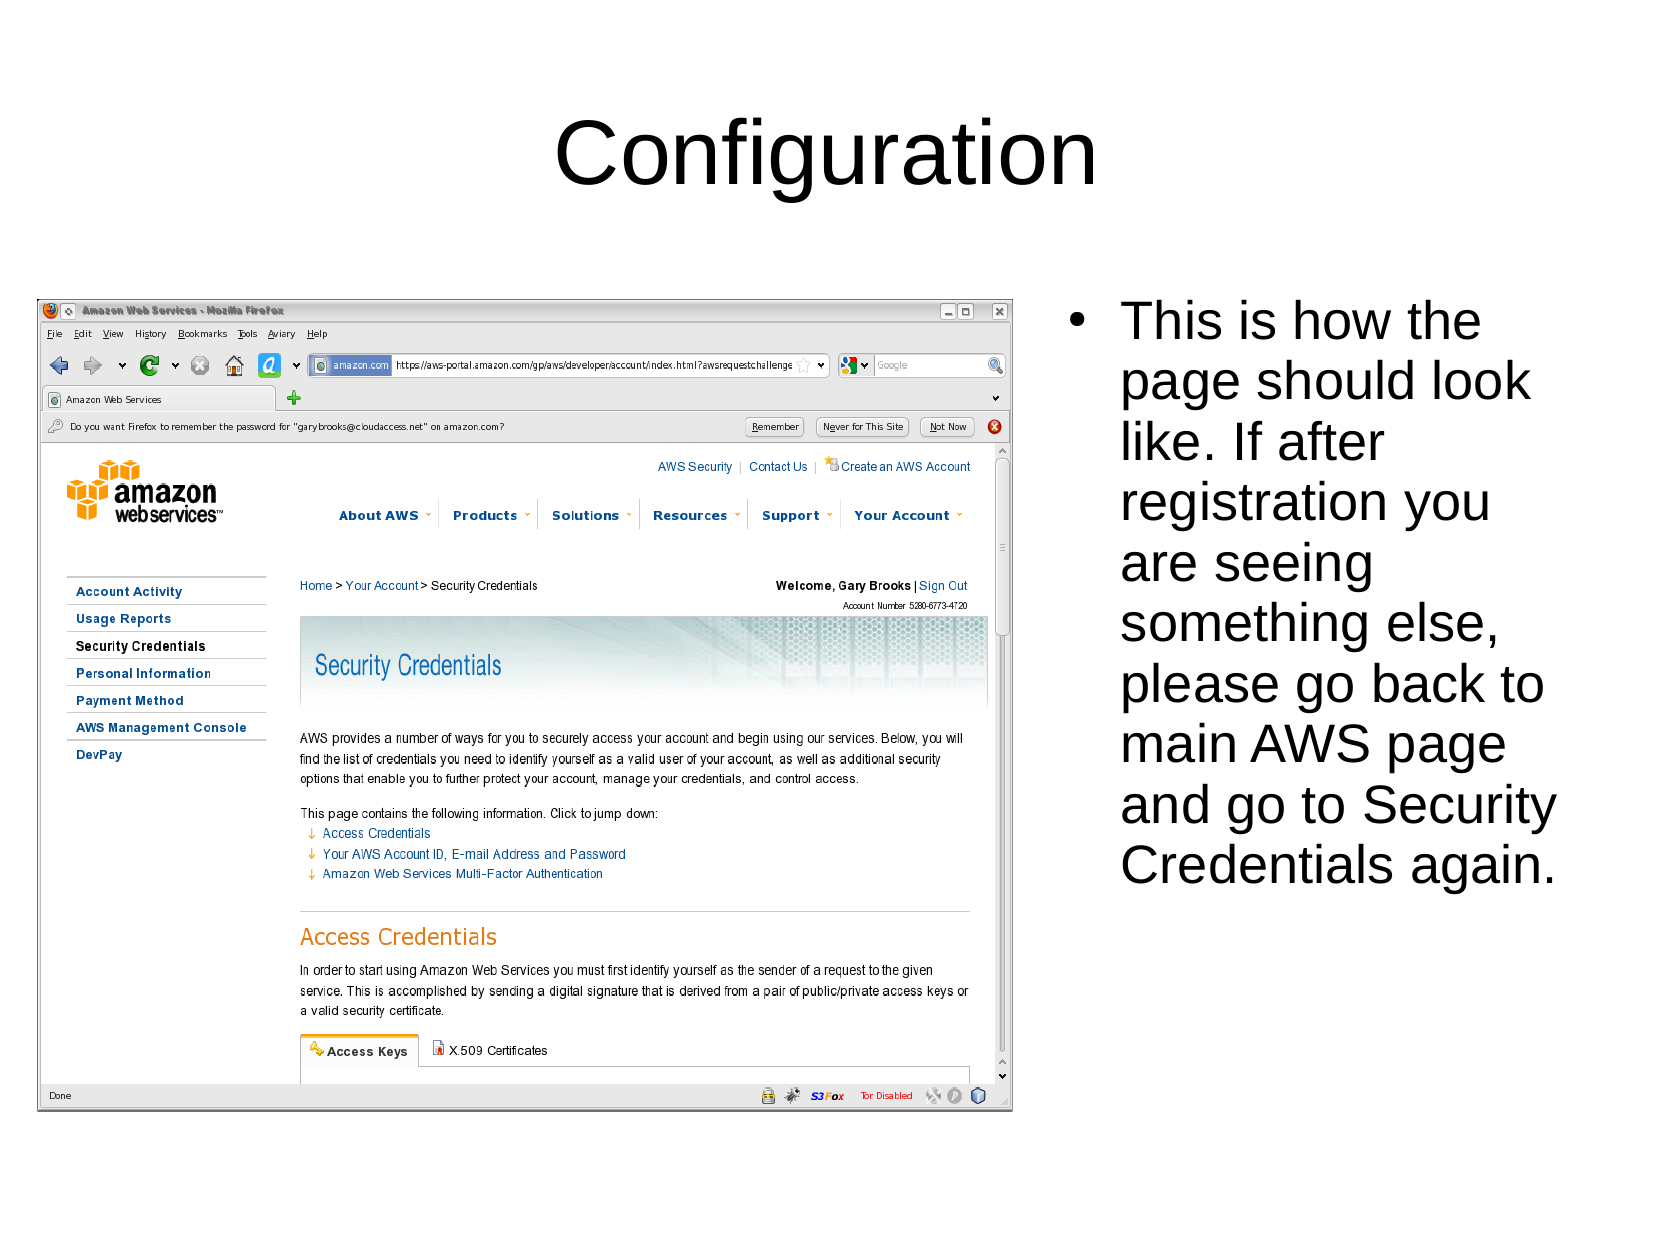

# Configuration
This is how the page should look like. If after registration you are seeing something else, please go back to main AWS page and go to Security Credentials again.